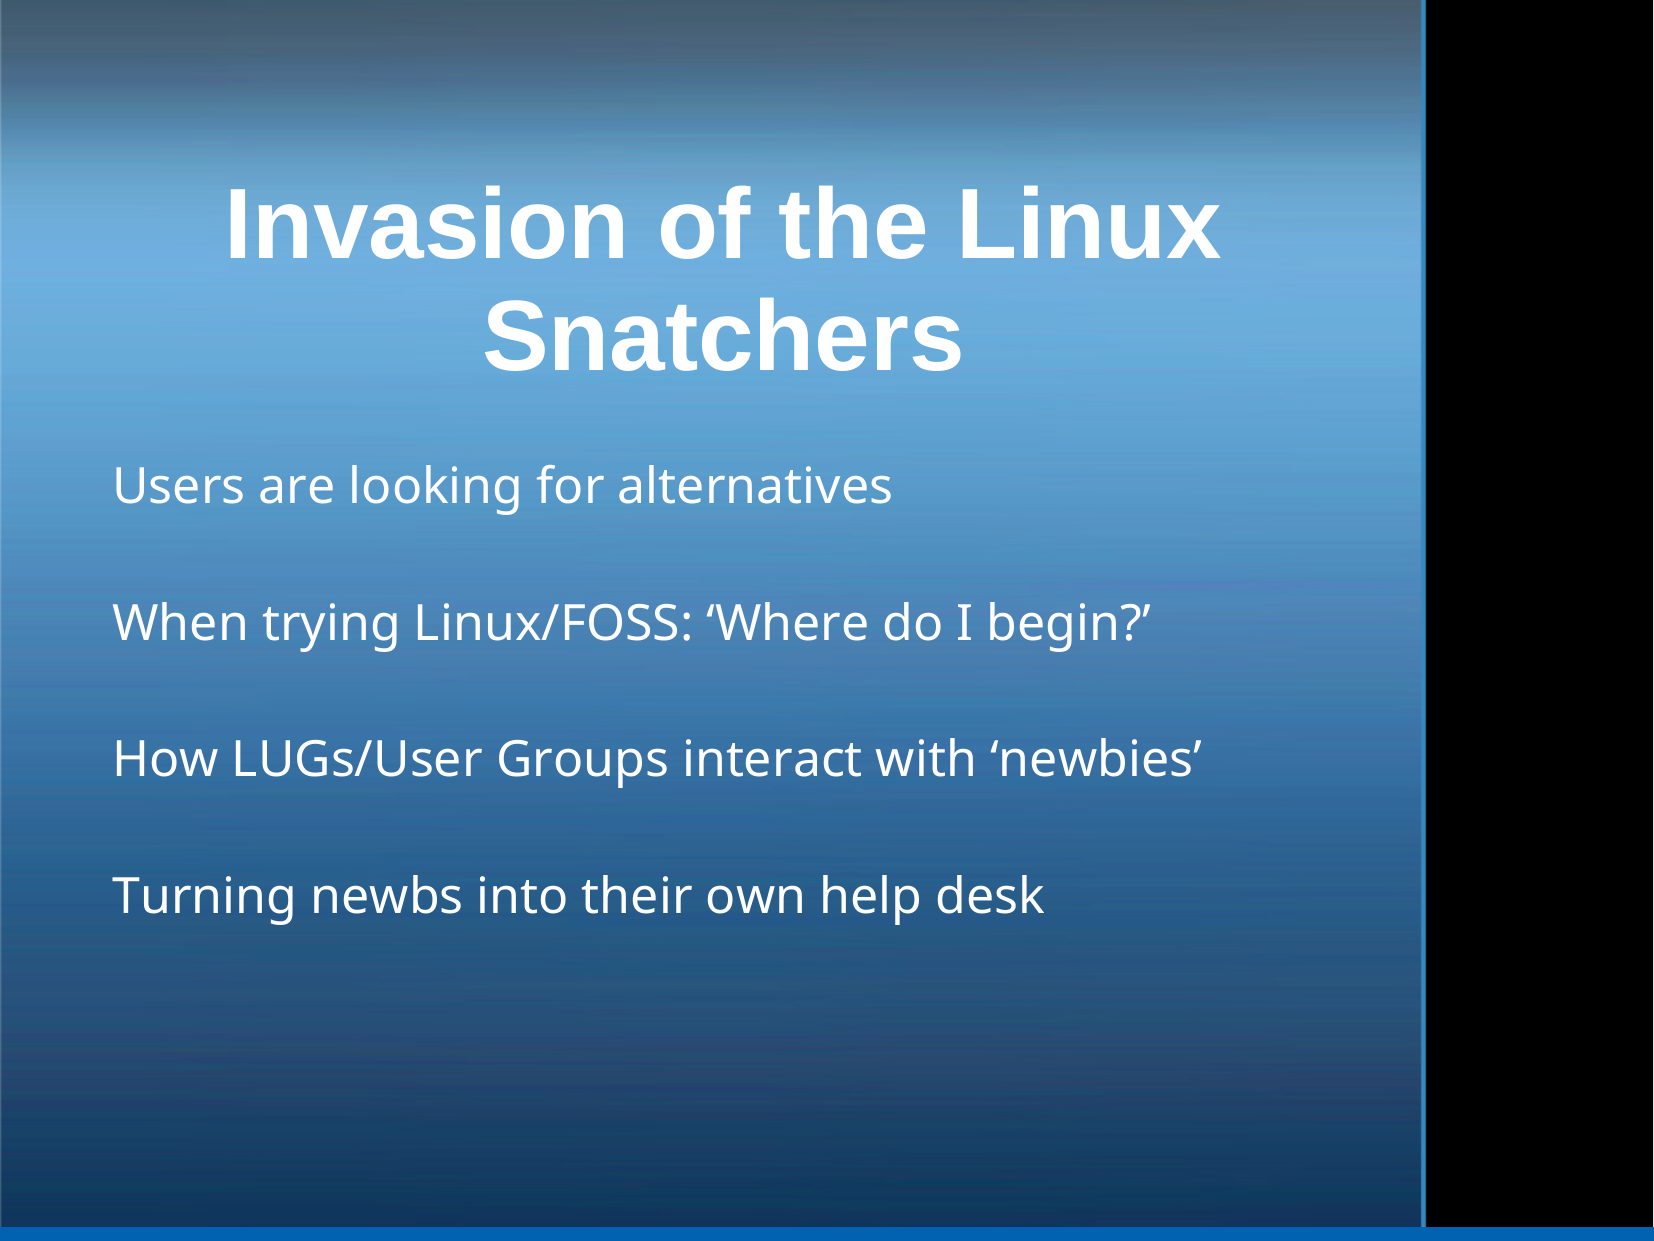

# Invasion of the Linux Snatchers
Users are looking for alternatives
When trying Linux/FOSS: ‘Where do I begin?’
How LUGs/User Groups interact with ‘newbies’
Turning newbs into their own help desk